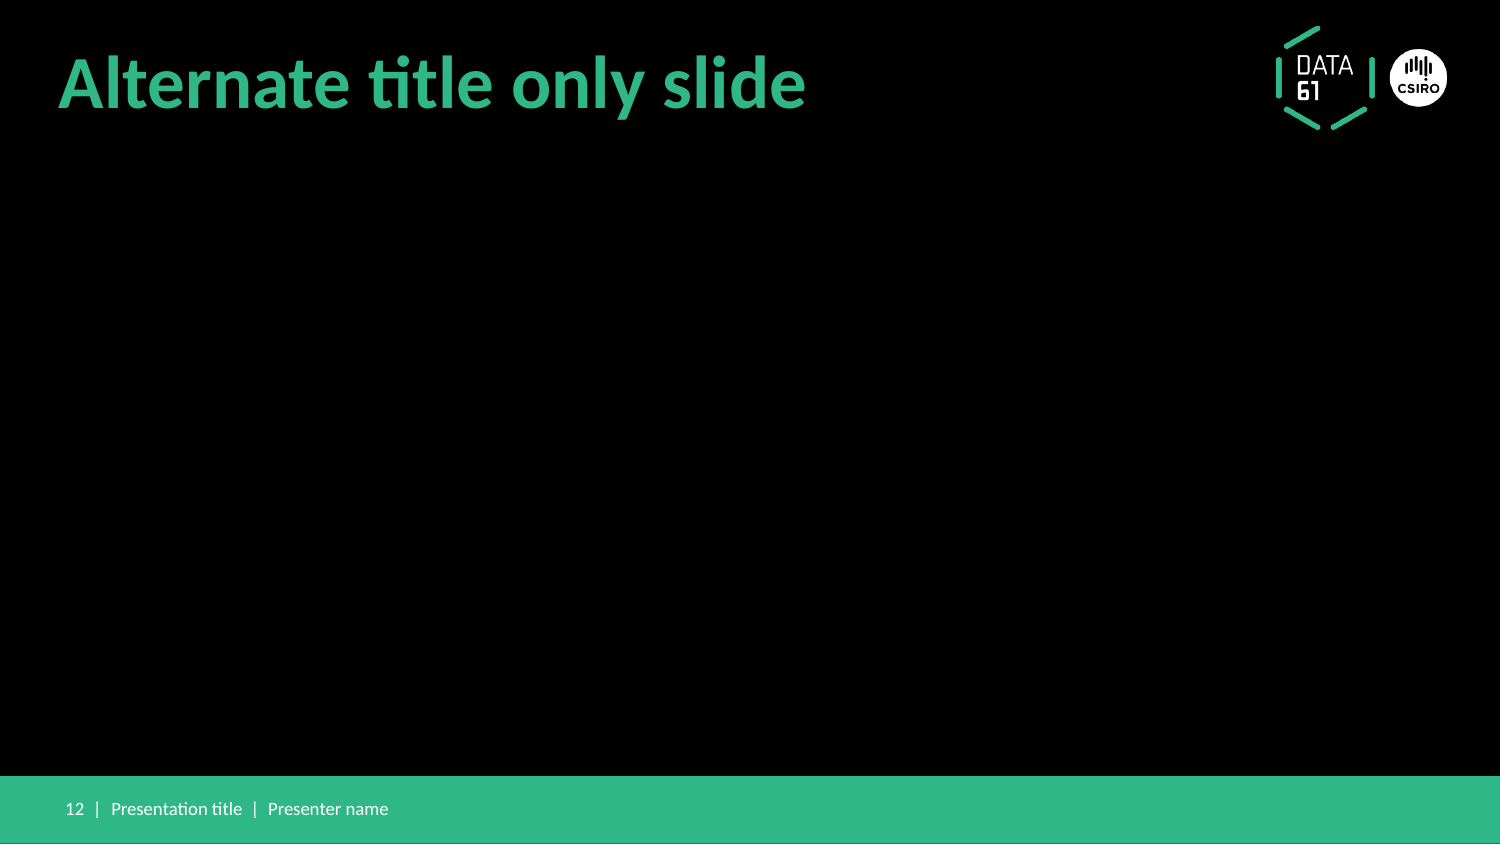

# Alternate title only slide
Presentation title | Presenter name